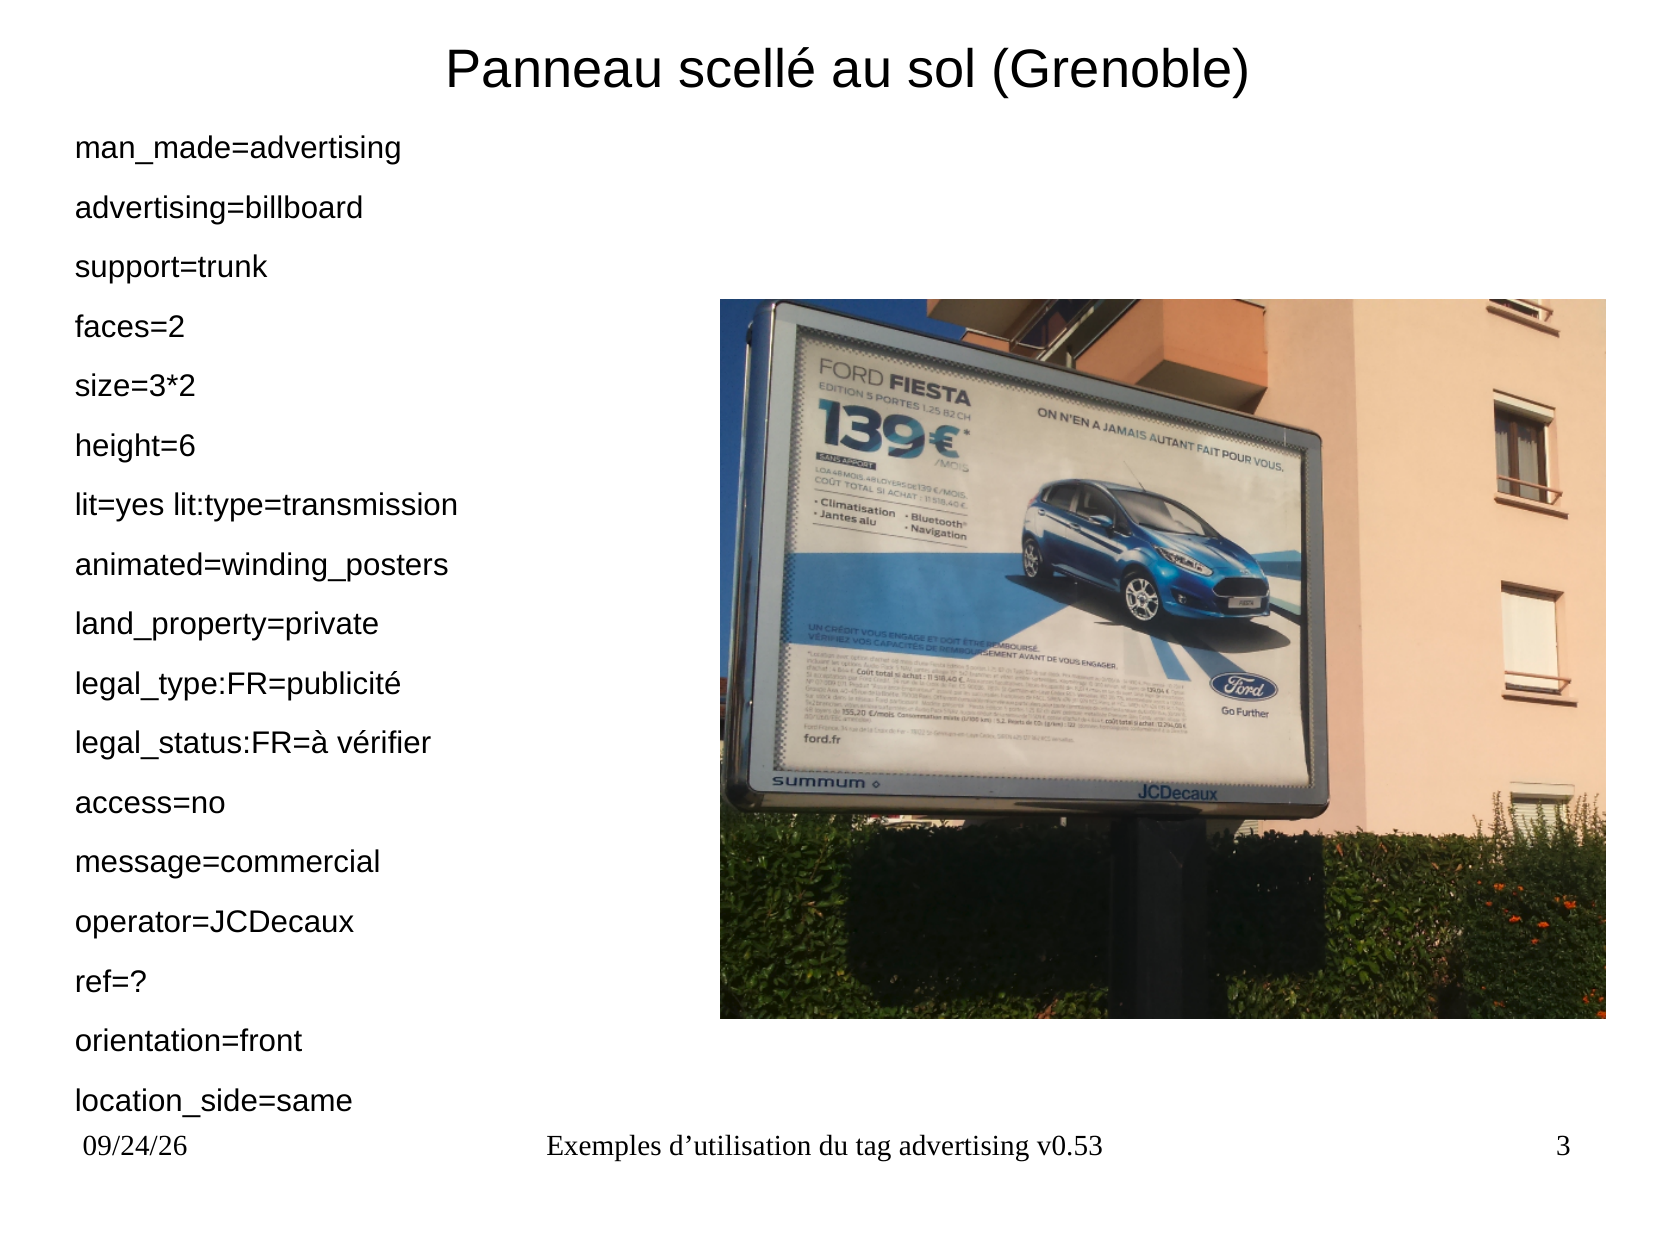

# Panneau scellé au sol (Grenoble)
man_made=advertising
advertising=billboard
support=trunk
faces=2
size=3*2
height=6
lit=yes lit:type=transmission
animated=winding_posters
land_property=private
legal_type:FR=publicité
legal_status:FR=à vérifier
access=no
message=commercial
operator=JCDecaux
ref=?
orientation=front
location_side=same
3